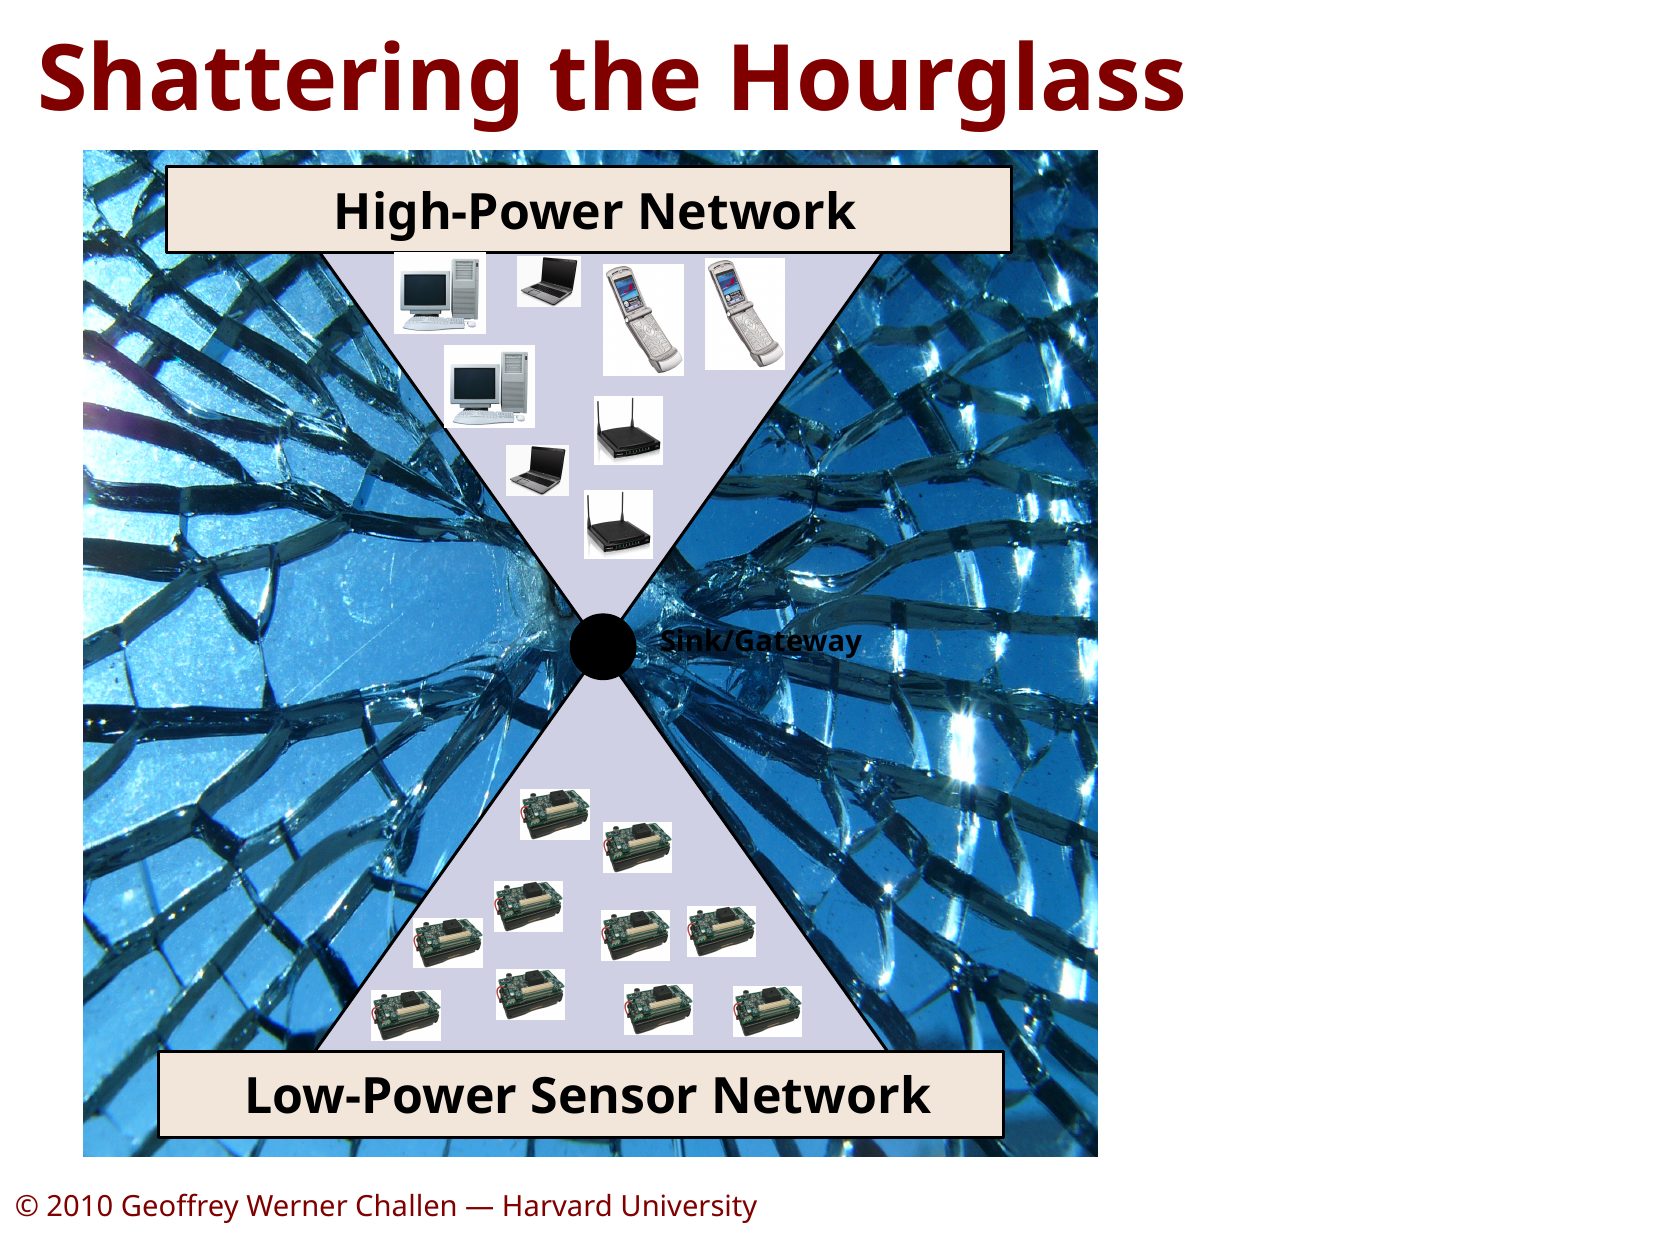

# Shattering the Hourglass
 High-Power Network
Sink/Gateway
 Low-Power Sensor Network